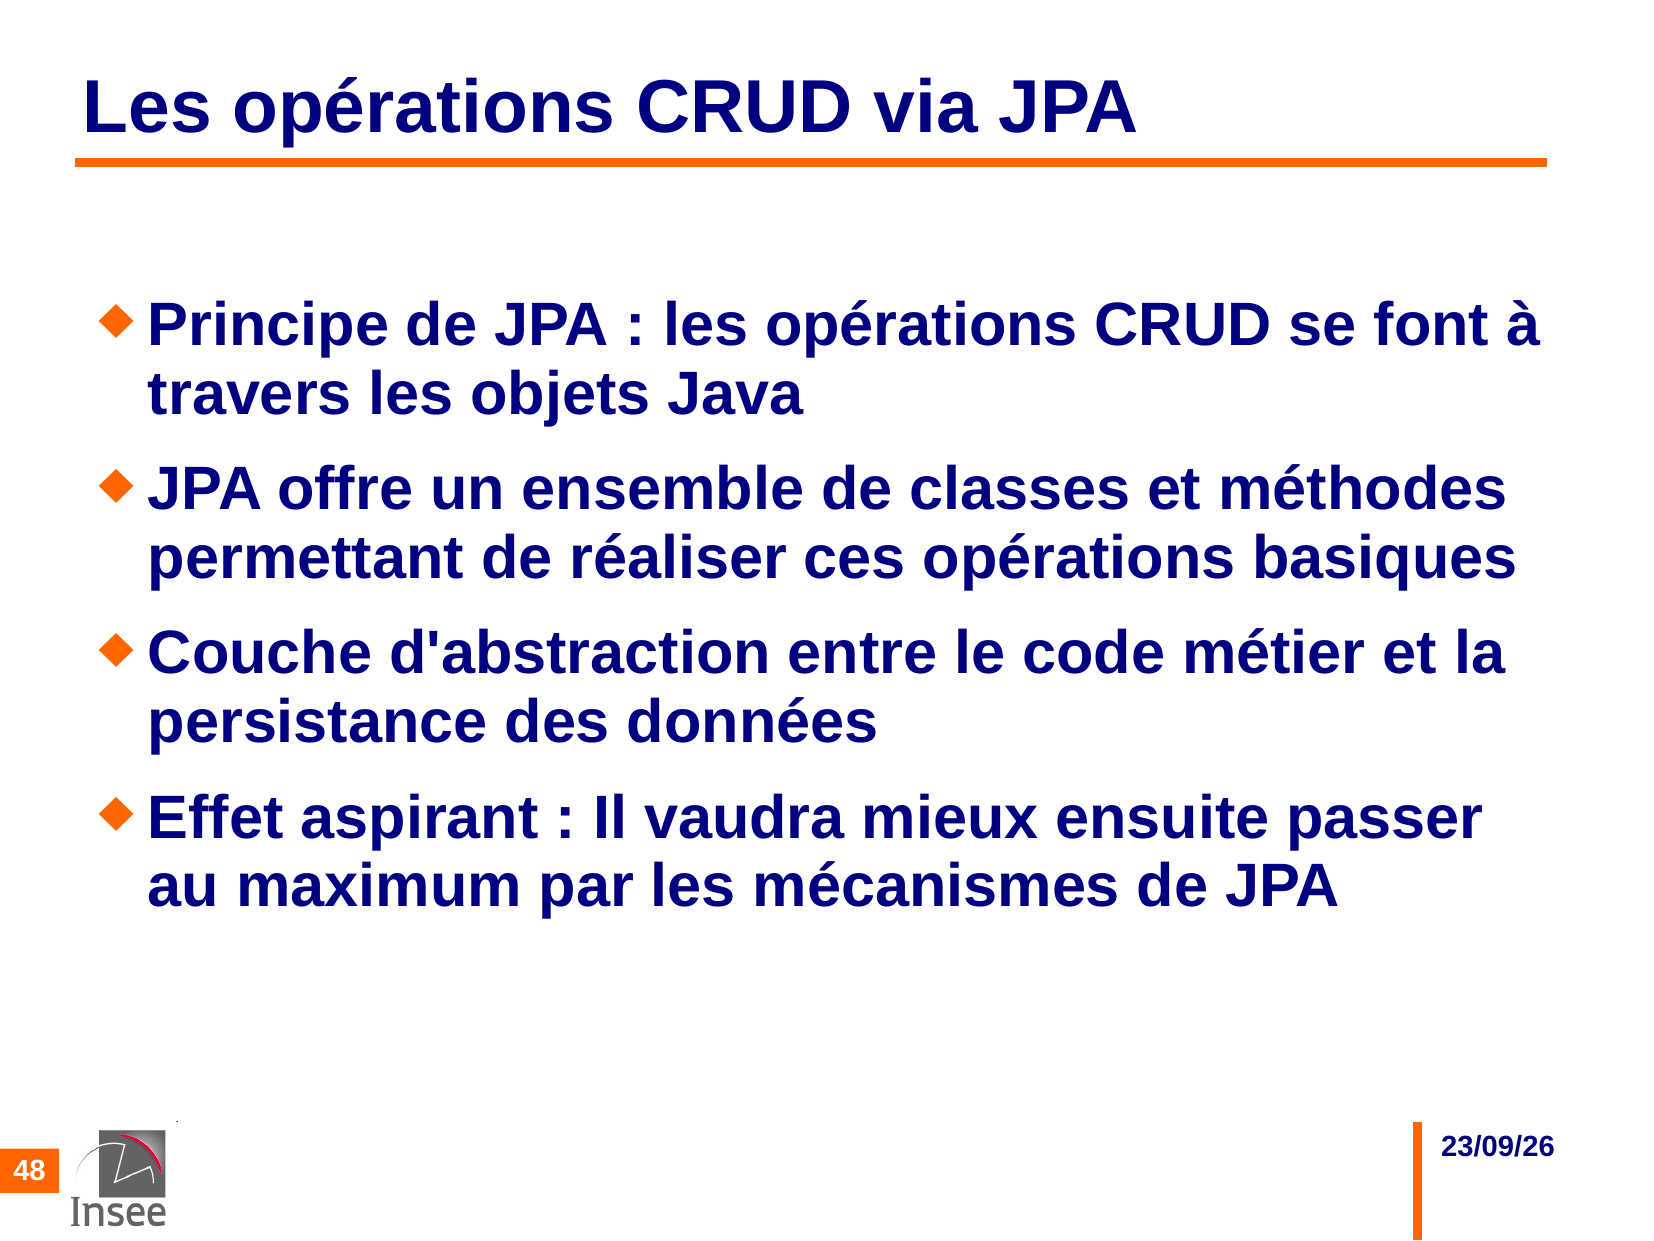

# Les opérations CRUD via JPA
Principe de JPA : les opérations CRUD se font à travers les objets Java
JPA offre un ensemble de classes et méthodes permettant de réaliser ces opérations basiques
Couche d'abstraction entre le code métier et la persistance des données
Effet aspirant : Il vaudra mieux ensuite passer au maximum par les mécanismes de JPA
48